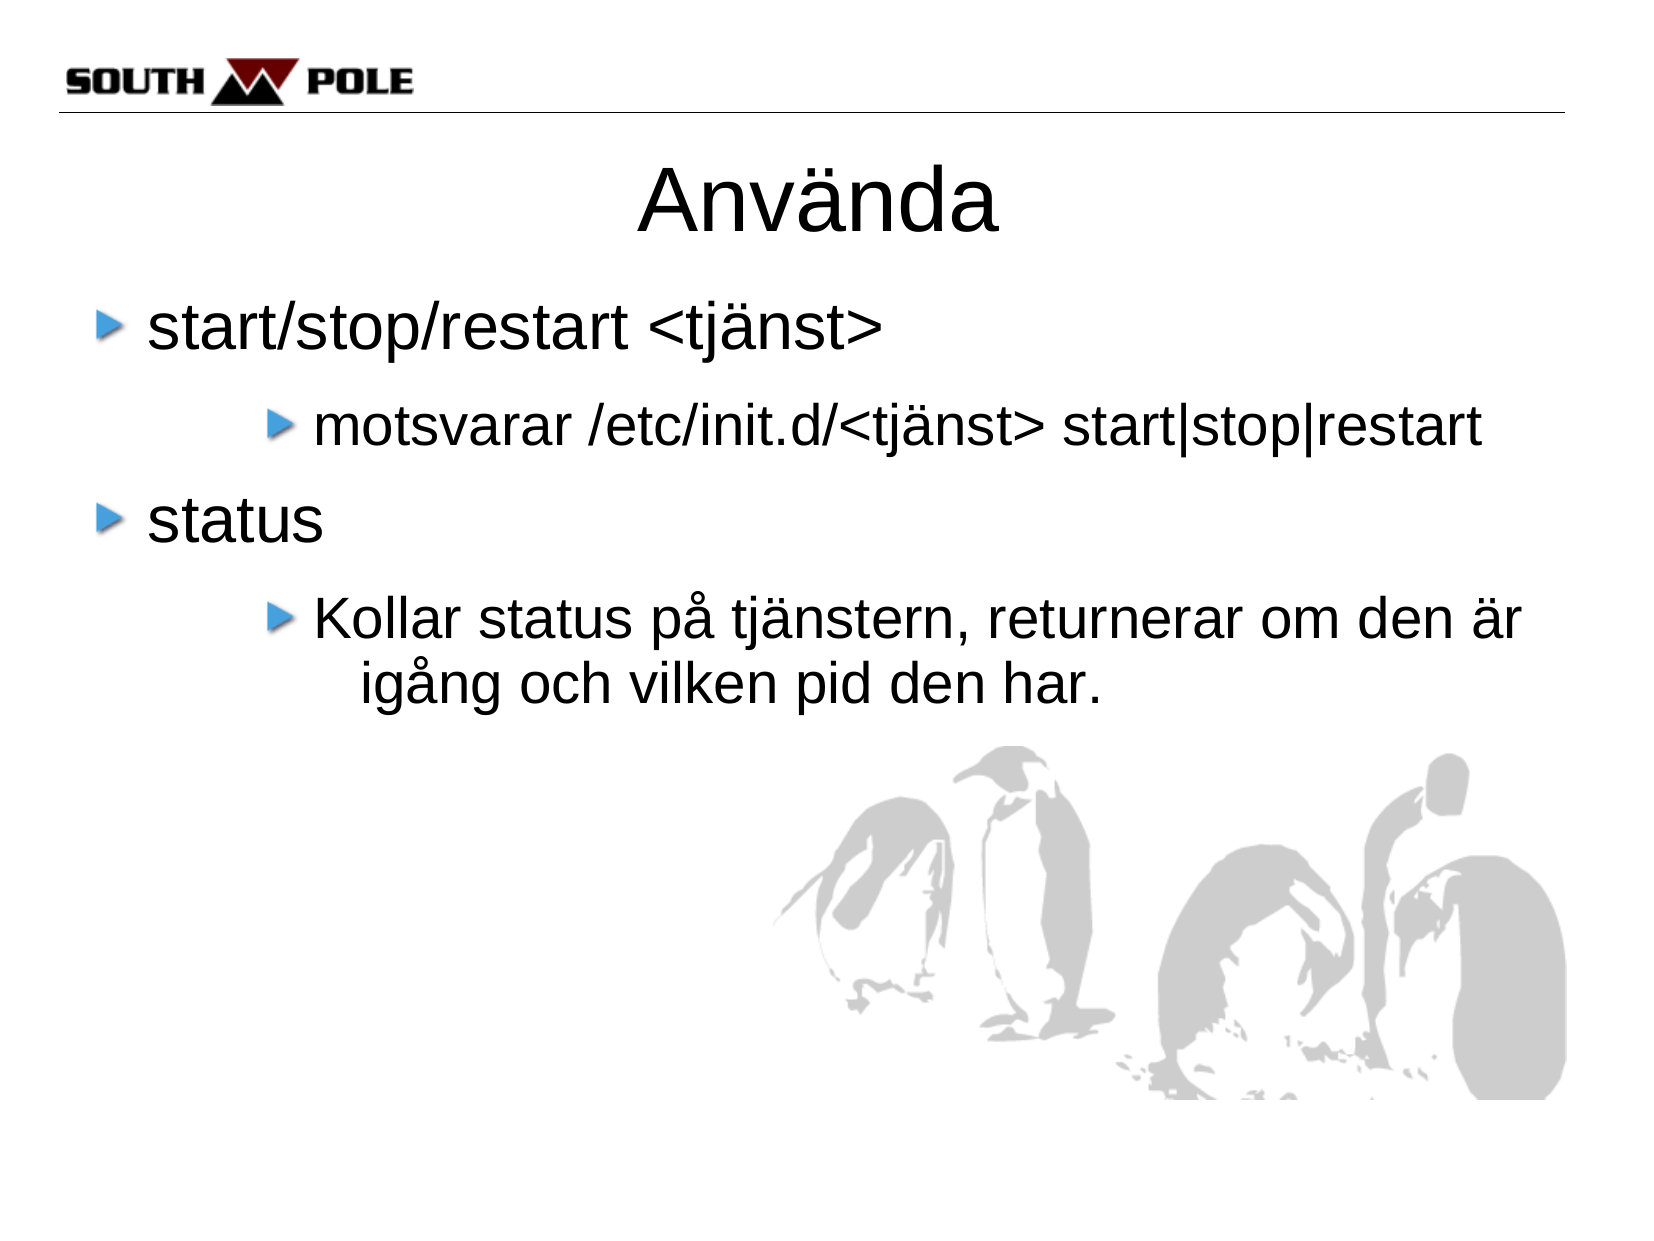

# Använda
start/stop/restart <tjänst>
motsvarar /etc/init.d/<tjänst> start|stop|restart
status
Kollar status på tjänstern, returnerar om den är igång och vilken pid den har.